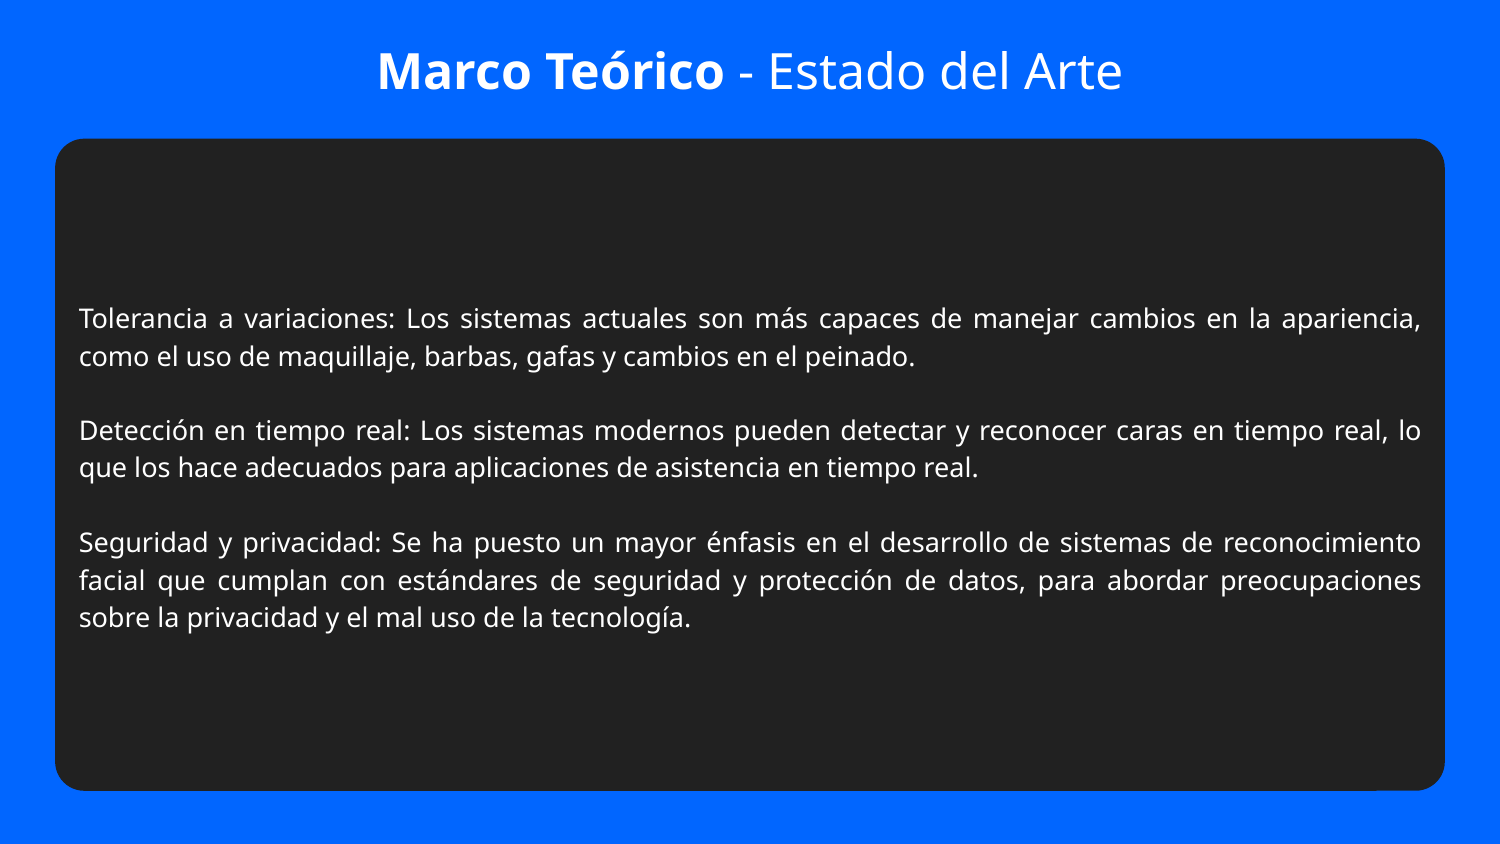

Marco Teórico - Estado del Arte
Tolerancia a variaciones: Los sistemas actuales son más capaces de manejar cambios en la apariencia, como el uso de maquillaje, barbas, gafas y cambios en el peinado.
Detección en tiempo real: Los sistemas modernos pueden detectar y reconocer caras en tiempo real, lo que los hace adecuados para aplicaciones de asistencia en tiempo real.
Seguridad y privacidad: Se ha puesto un mayor énfasis en el desarrollo de sistemas de reconocimiento facial que cumplan con estándares de seguridad y protección de datos, para abordar preocupaciones sobre la privacidad y el mal uso de la tecnología.